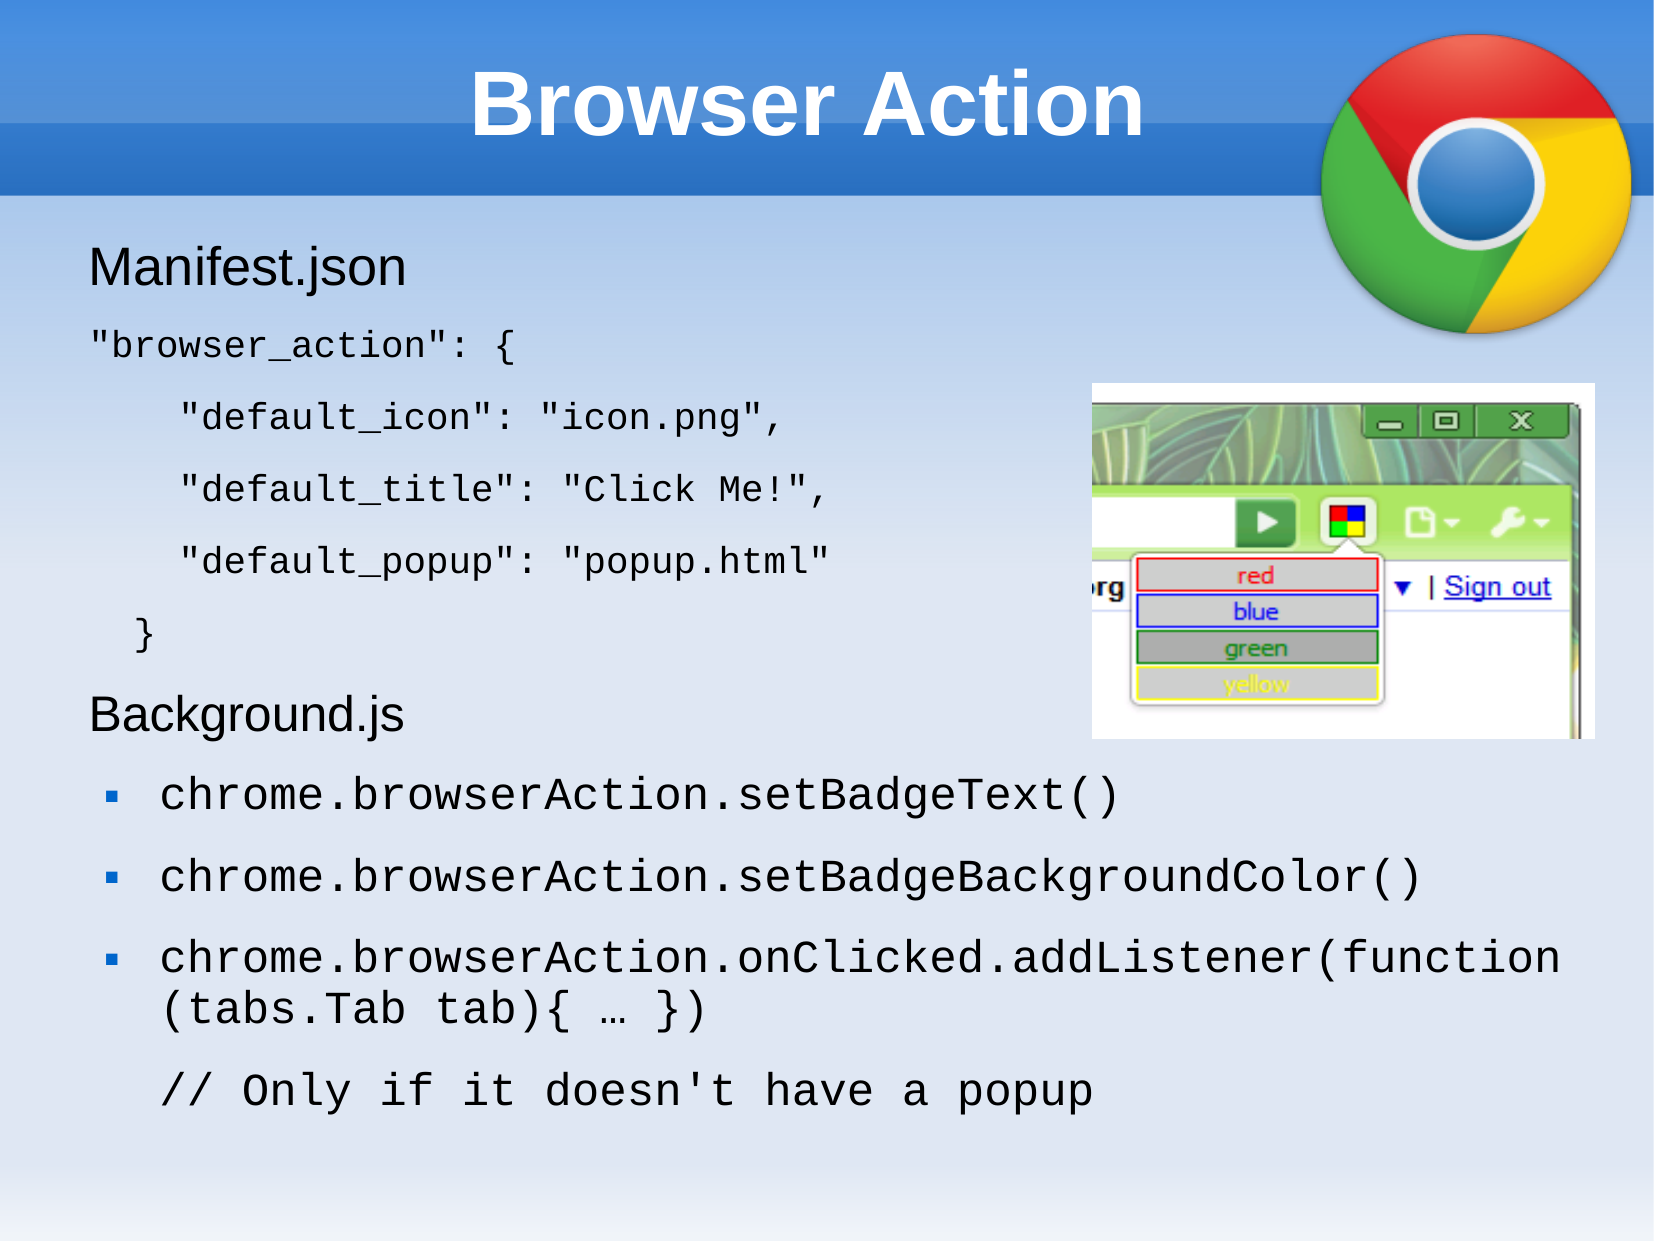

# Browser Action
Manifest.json
"browser_action": {
 "default_icon": "icon.png",
 "default_title": "Click Me!",
 "default_popup": "popup.html"
 }
Background.js
chrome.browserAction.setBadgeText()
chrome.browserAction.setBadgeBackgroundColor()
chrome.browserAction.onClicked.addListener(function(tabs.Tab tab){ … })
// Only if it doesn't have a popup